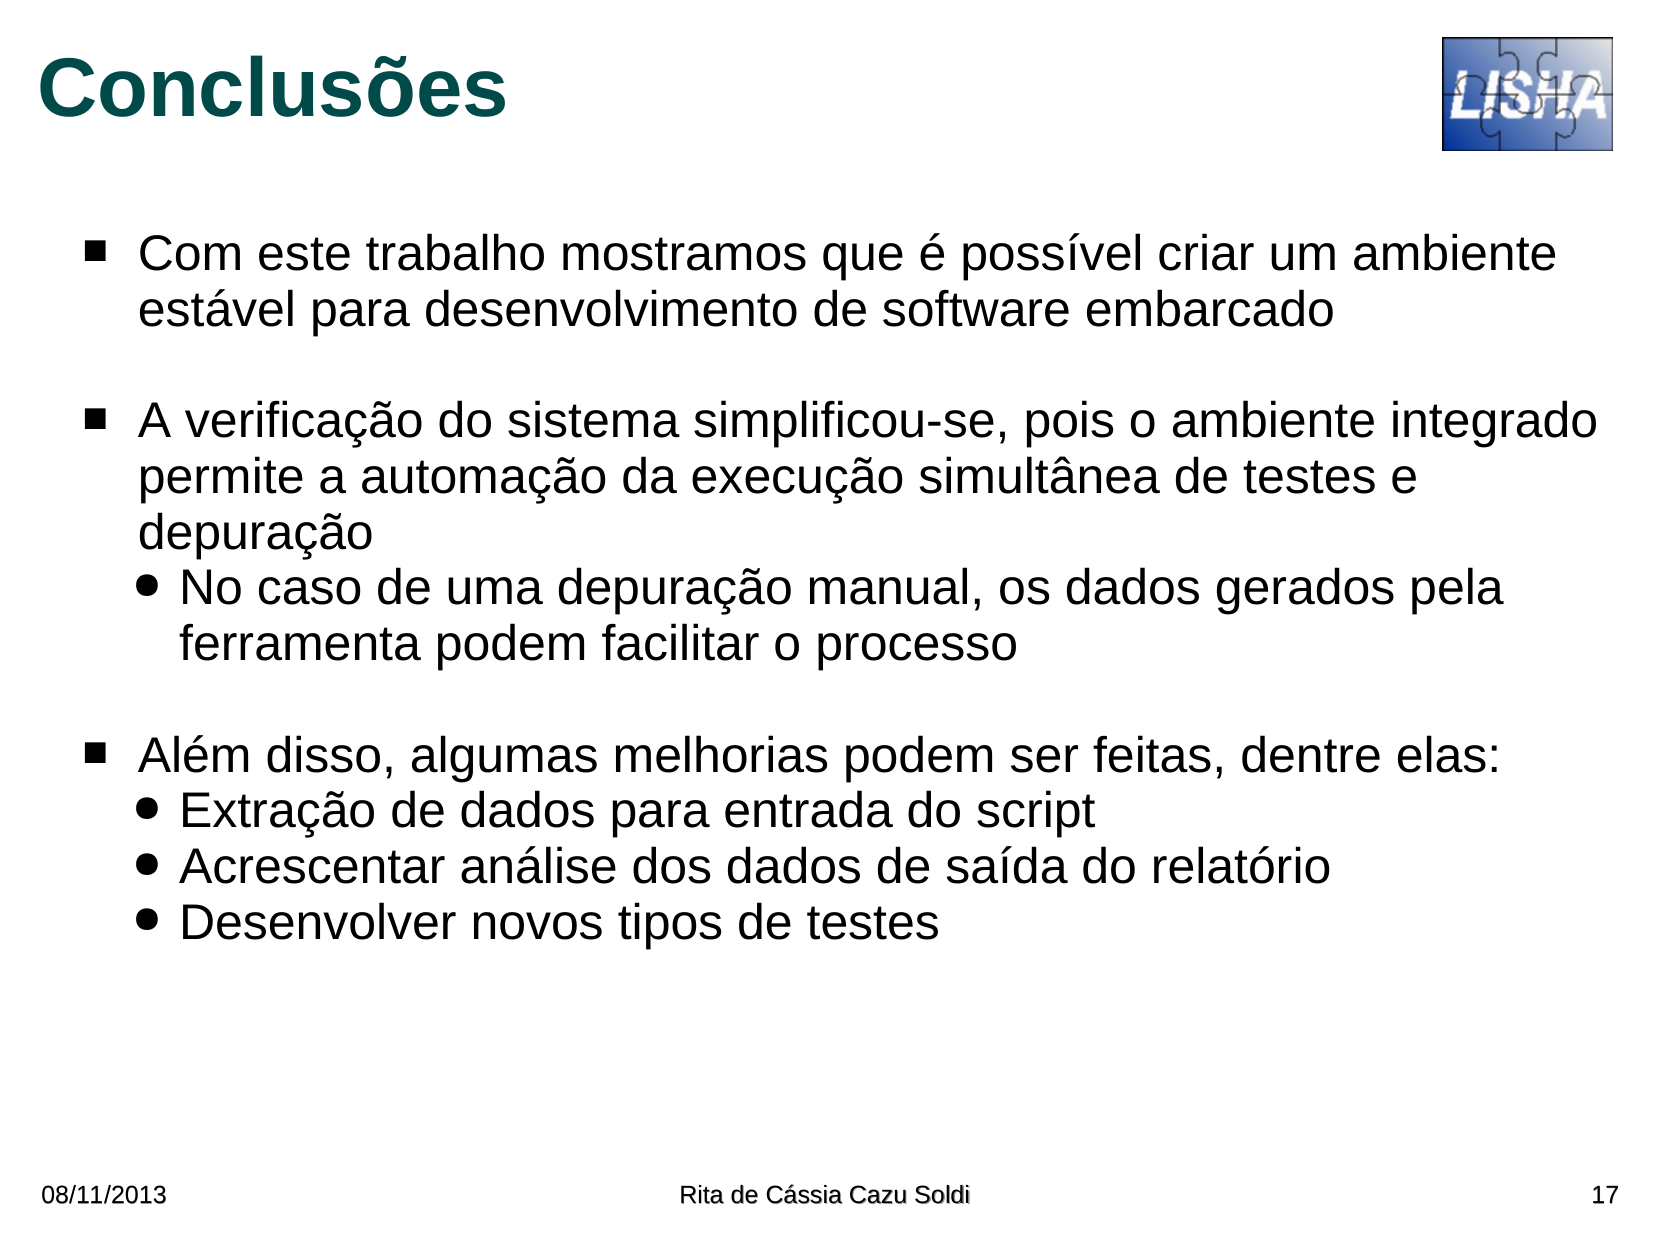

# Conclusões
Com este trabalho mostramos que é possível criar um ambiente estável para desenvolvimento de software embarcado
A verificação do sistema simplificou-se, pois o ambiente integrado permite a automação da execução simultânea de testes e depuração
No caso de uma depuração manual, os dados gerados pela ferramenta podem facilitar o processo
Além disso, algumas melhorias podem ser feitas, dentre elas:
Extração de dados para entrada do script
Acrescentar análise dos dados de saída do relatório
Desenvolver novos tipos de testes